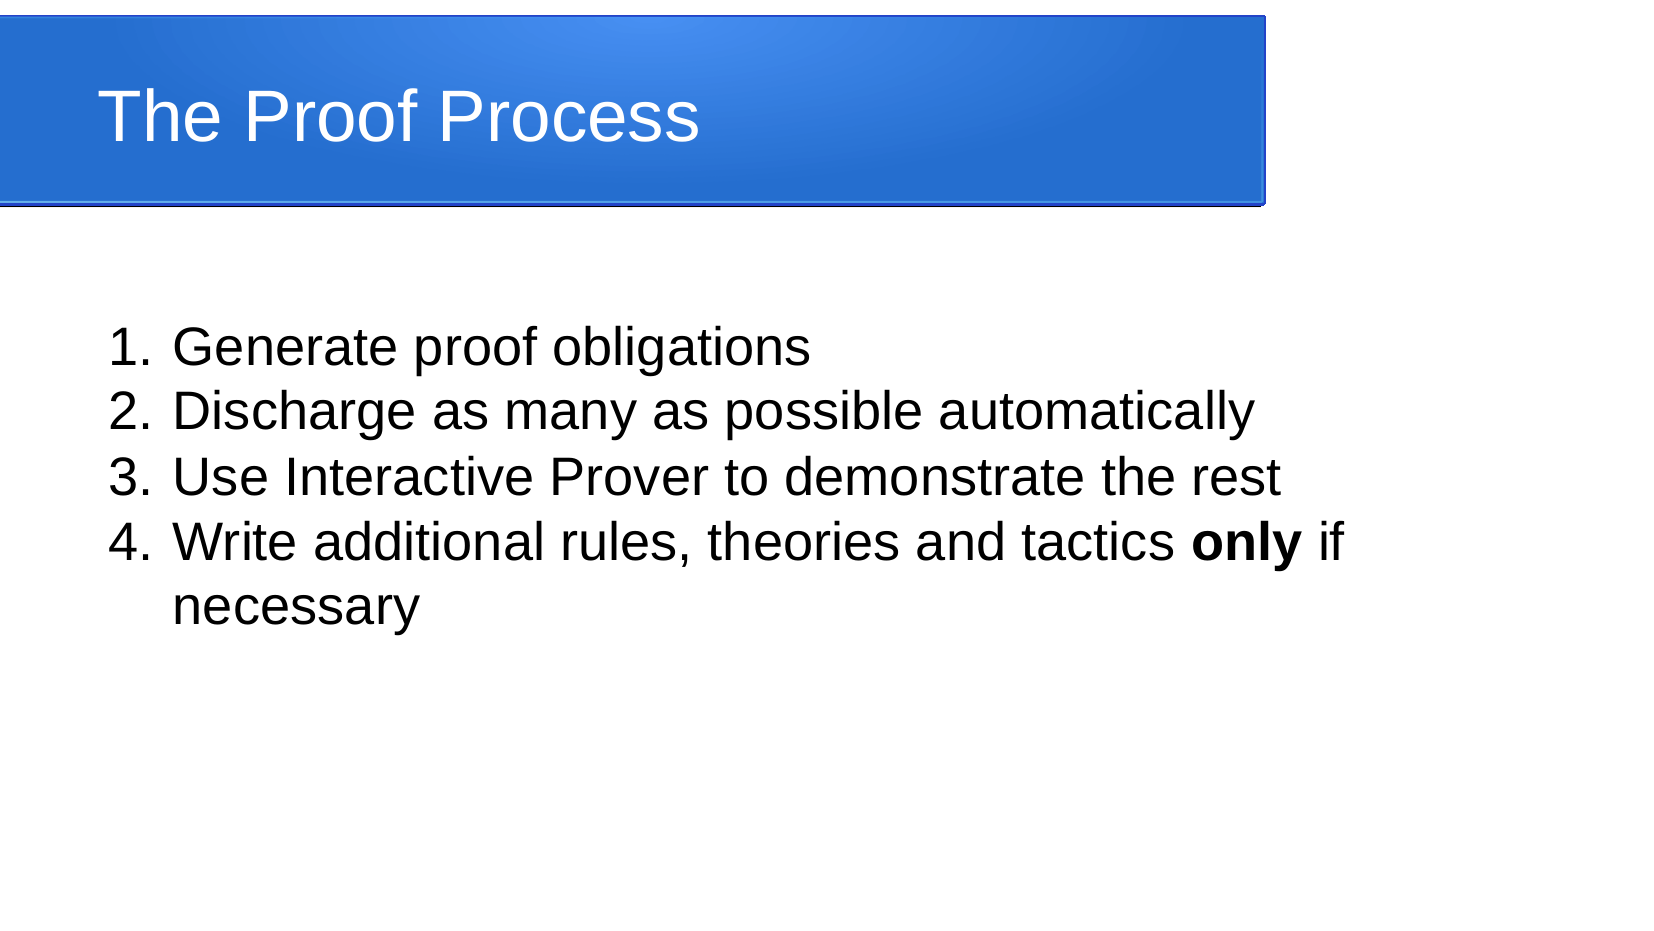

# The Proof Process
Generate proof obligations
Discharge as many as possible automatically
Use Interactive Prover to demonstrate the rest
Write additional rules, theories and tactics only if necessary